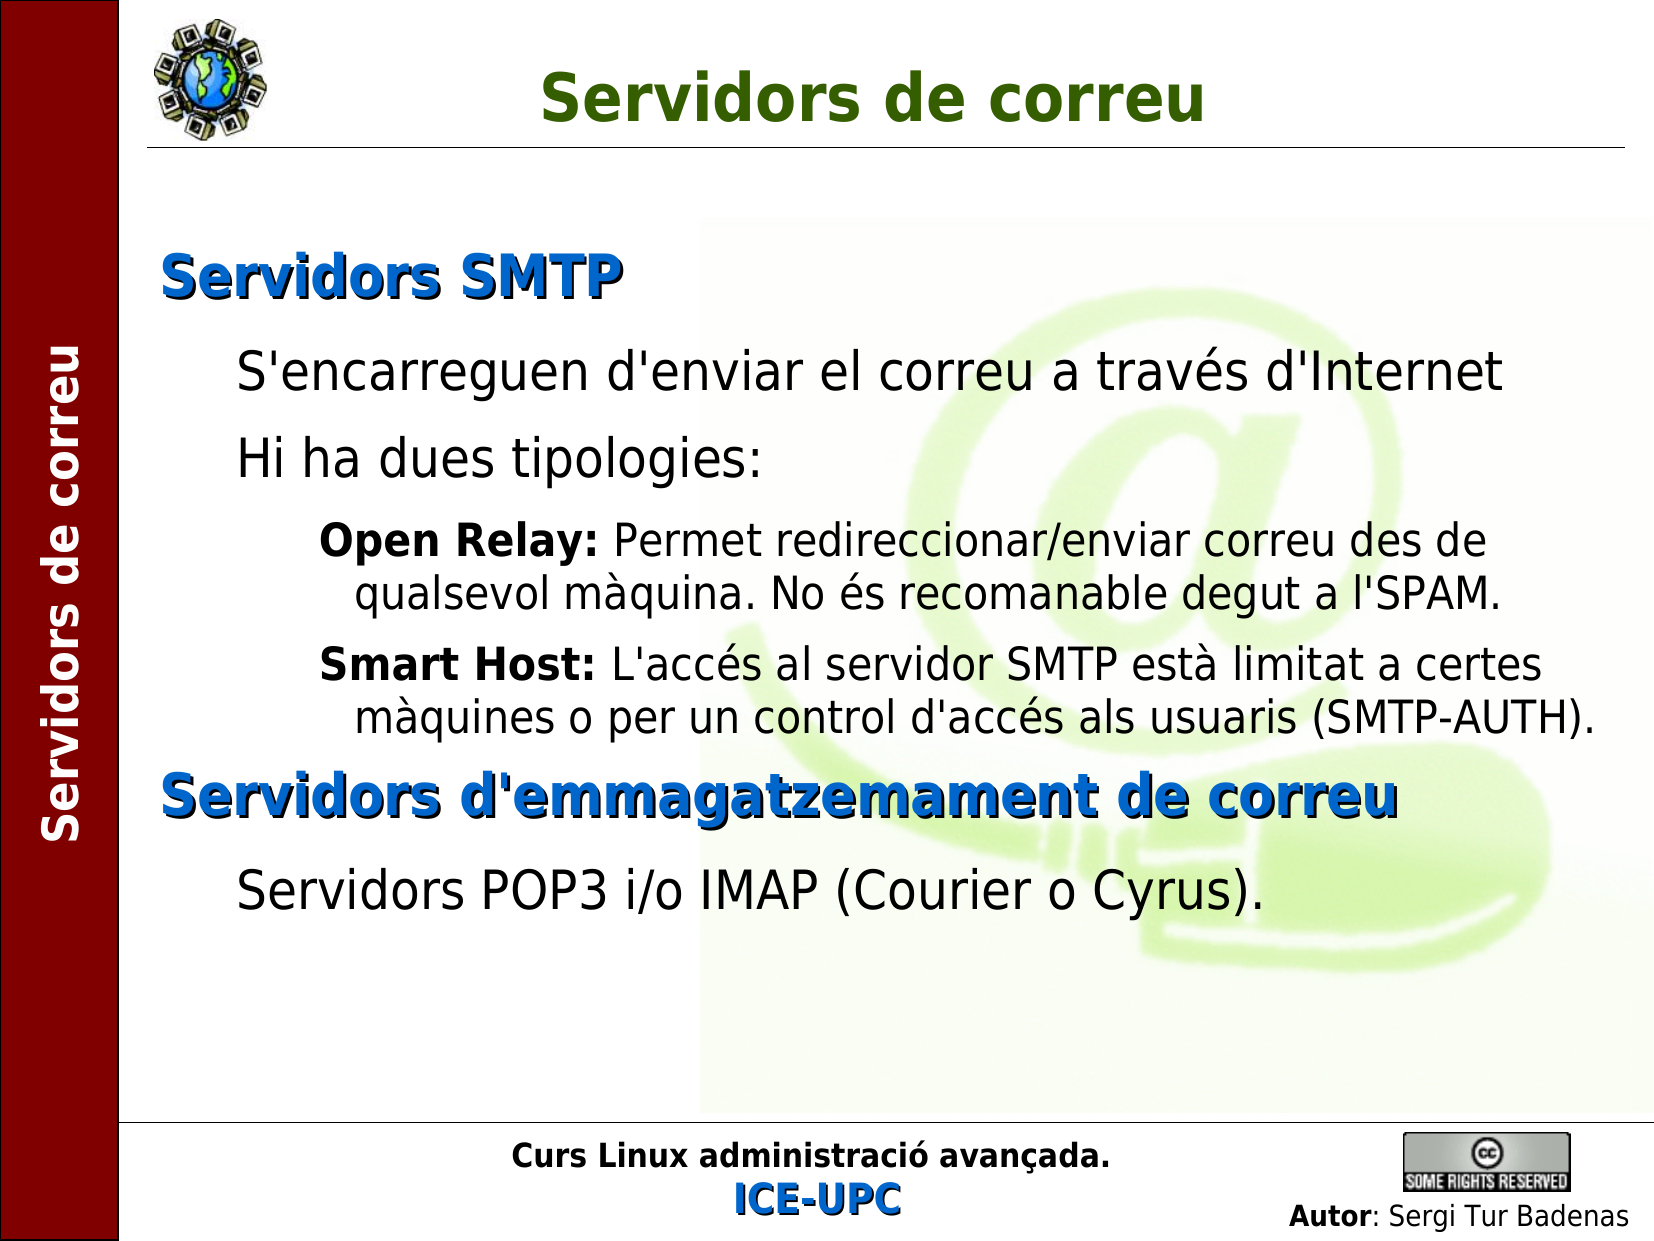

# Servidors de correu
Servidors SMTP
S'encarreguen d'enviar el correu a través d'Internet
Hi ha dues tipologies:
Open Relay: Permet redireccionar/enviar correu des de qualsevol màquina. No és recomanable degut a l'SPAM.
Smart Host: L'accés al servidor SMTP està limitat a certes màquines o per un control d'accés als usuaris (SMTP-AUTH).
Servidors d'emmagatzemament de correu
Servidors POP3 i/o IMAP (Courier o Cyrus).